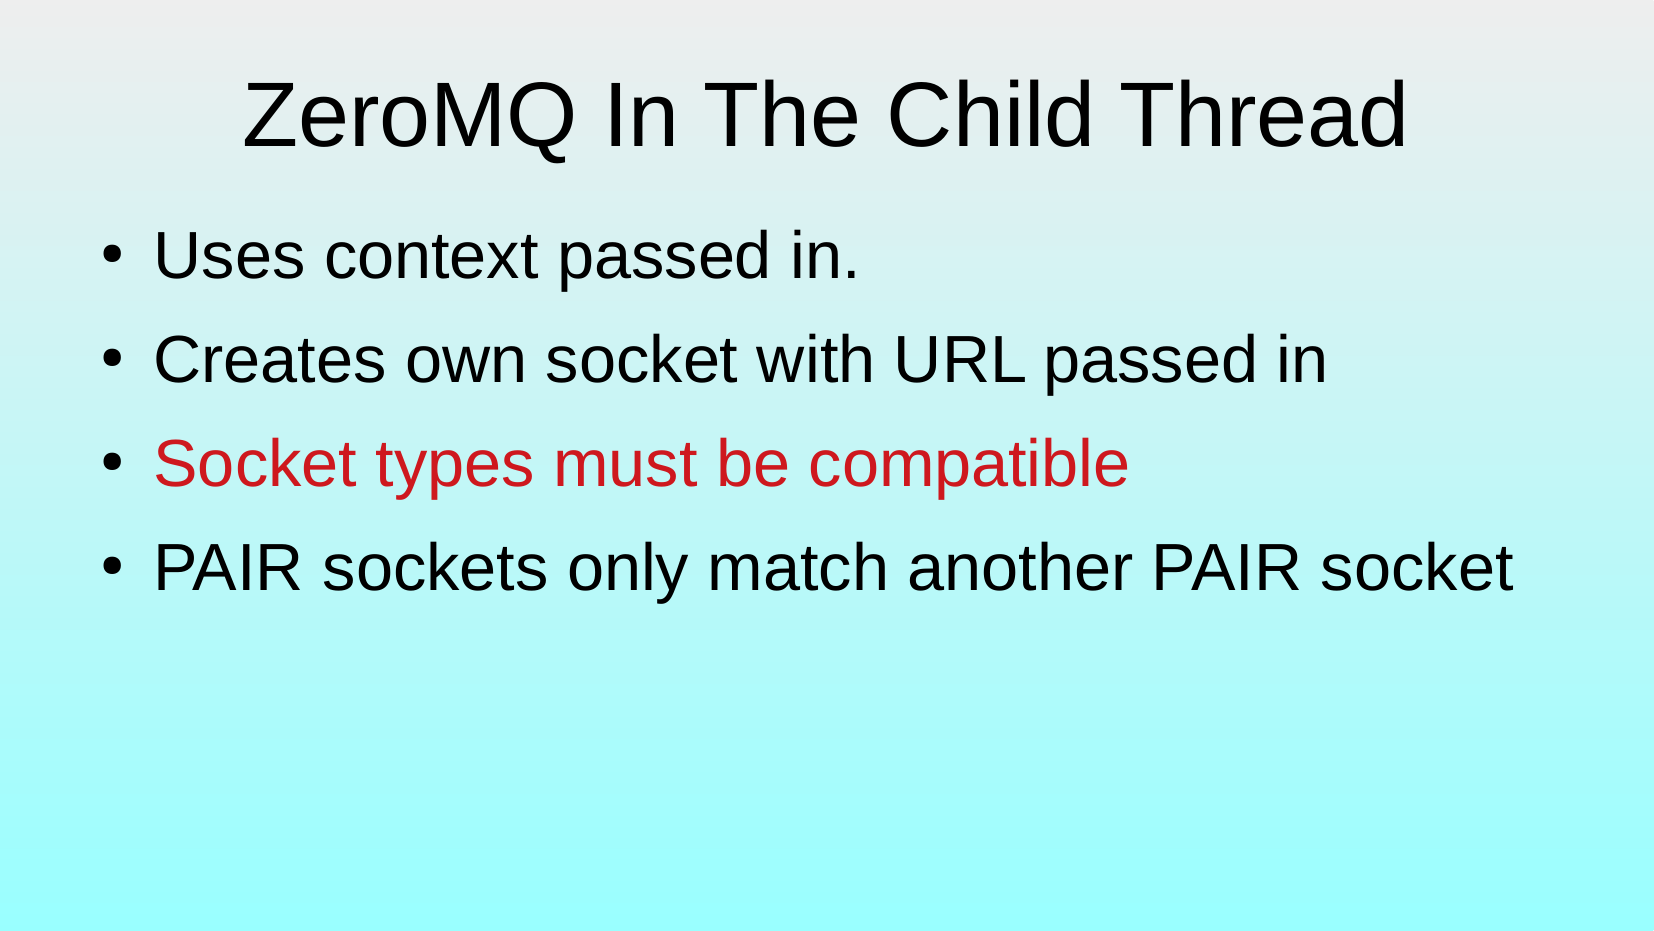

# ZeroMQ In The Child Thread
Uses context passed in.
Creates own socket with URL passed in
Socket types must be compatible
PAIR sockets only match another PAIR socket